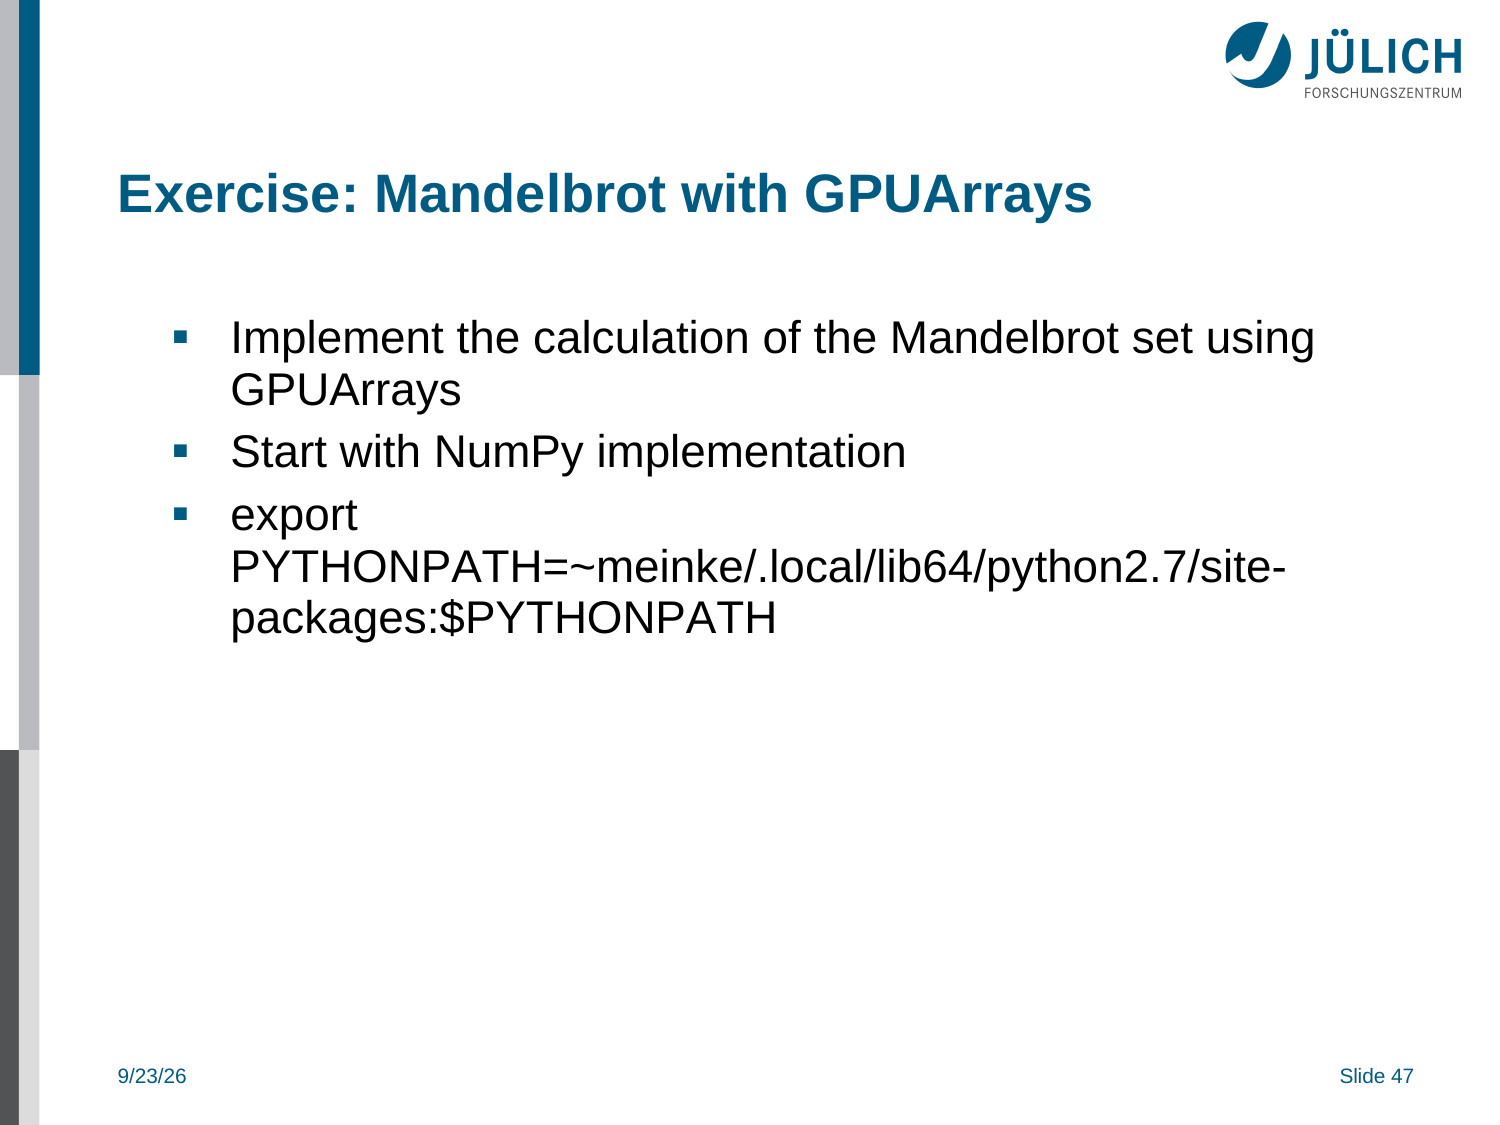

# Exercise: Mandelbrot with GPUArrays
Implement the calculation of the Mandelbrot set using GPUArrays
Start with NumPy implementation
export PYTHONPATH=~meinke/.local/lib64/python2.7/site-packages:$PYTHONPATH